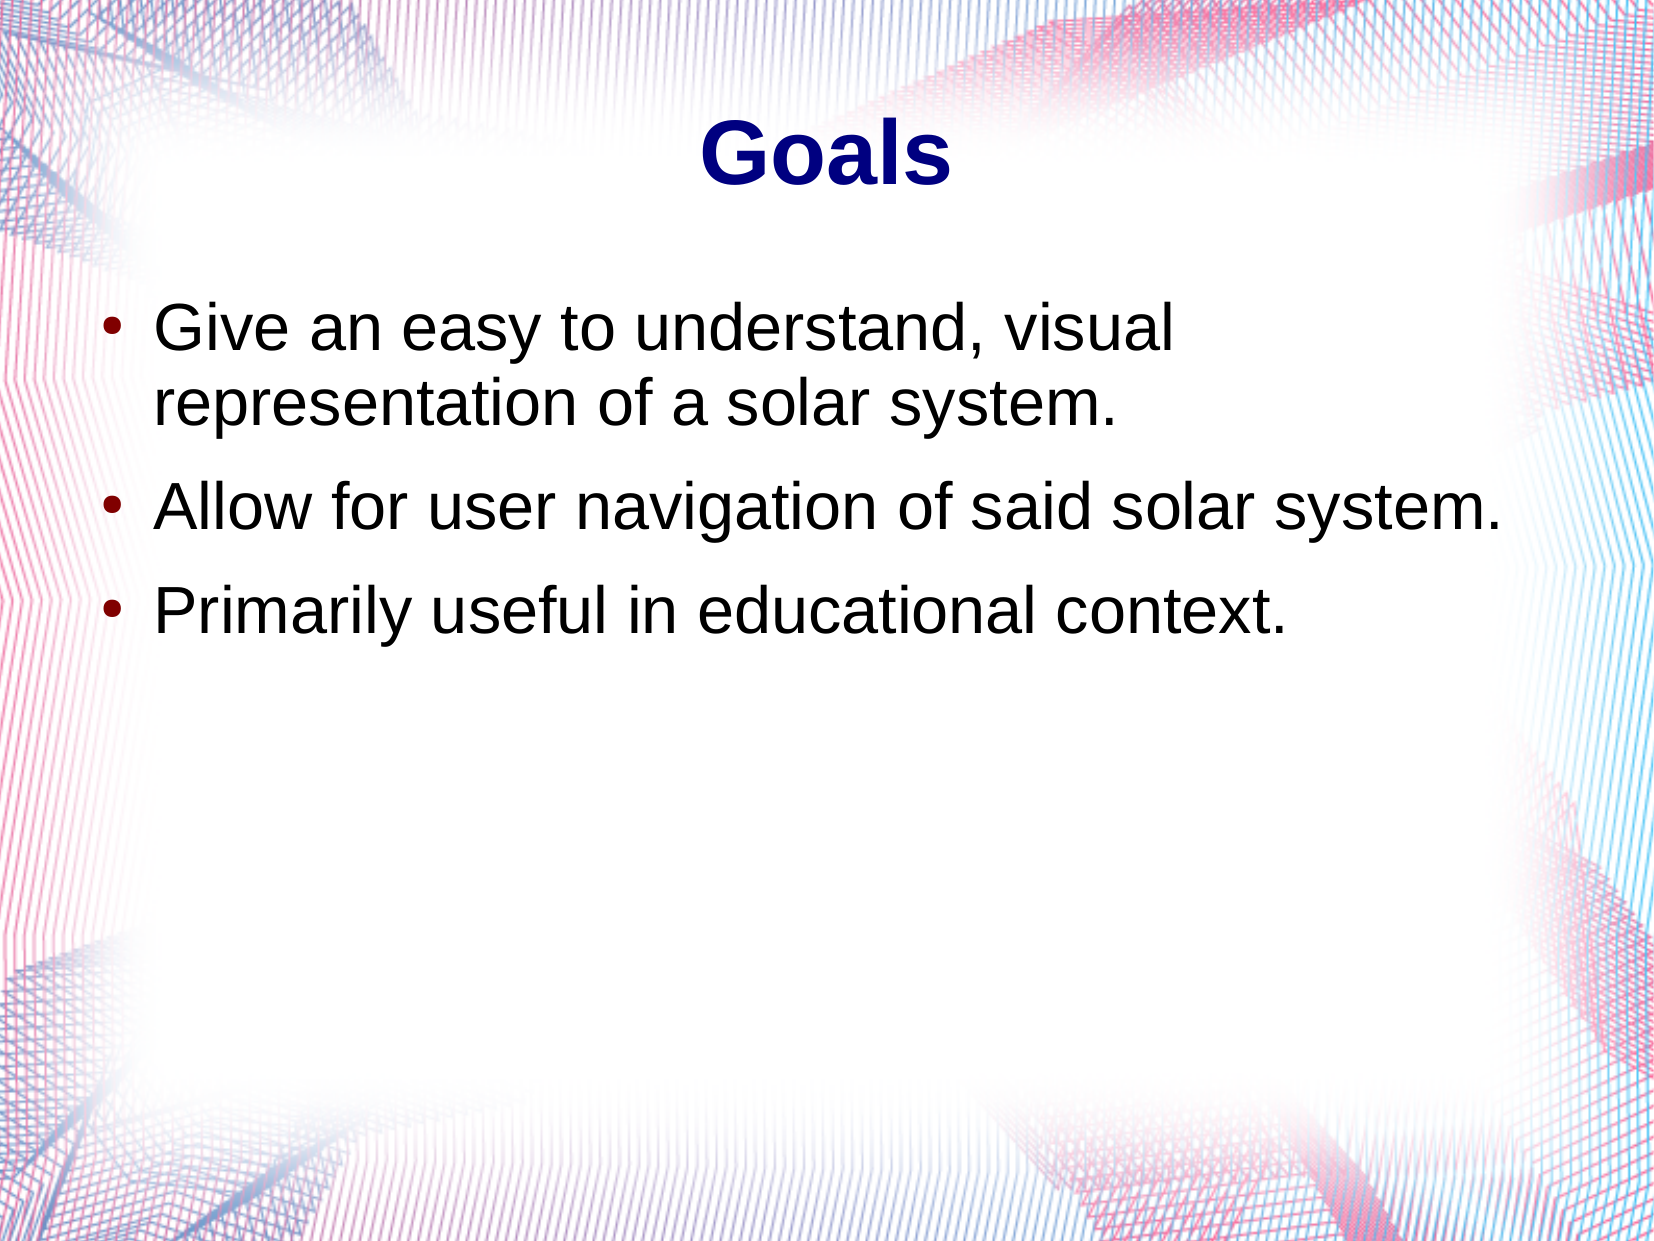

# Goals
Give an easy to understand, visual representation of a solar system.
Allow for user navigation of said solar system.
Primarily useful in educational context.